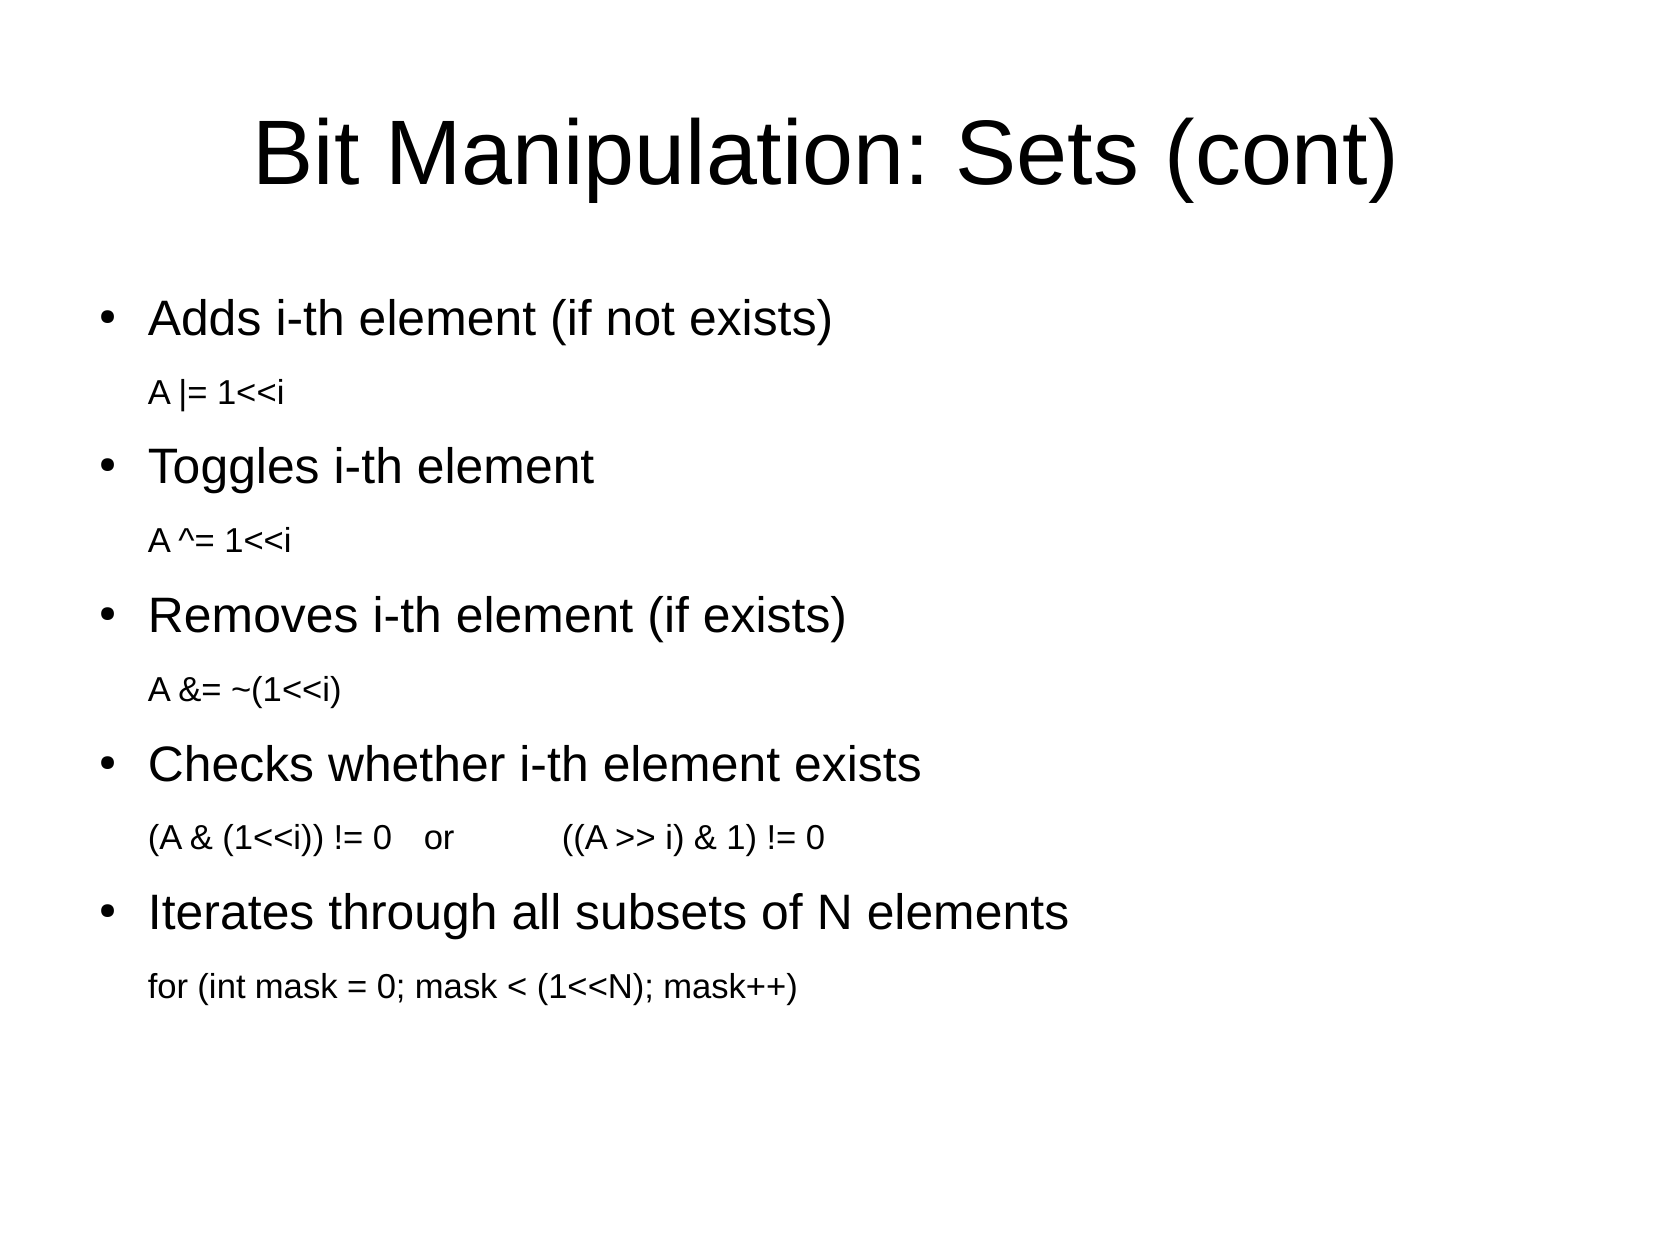

# Bit Manipulation: Sets (cont)
Adds i-th element (if not exists)
A |= 1<<i
Toggles i-th element
A ^= 1<<i
Removes i-th element (if exists)
A &= ~(1<<i)
Checks whether i-th element exists
(A & (1<<i)) != 0		or		((A >> i) & 1) != 0
Iterates through all subsets of N elements
for (int mask = 0; mask < (1<<N); mask++)